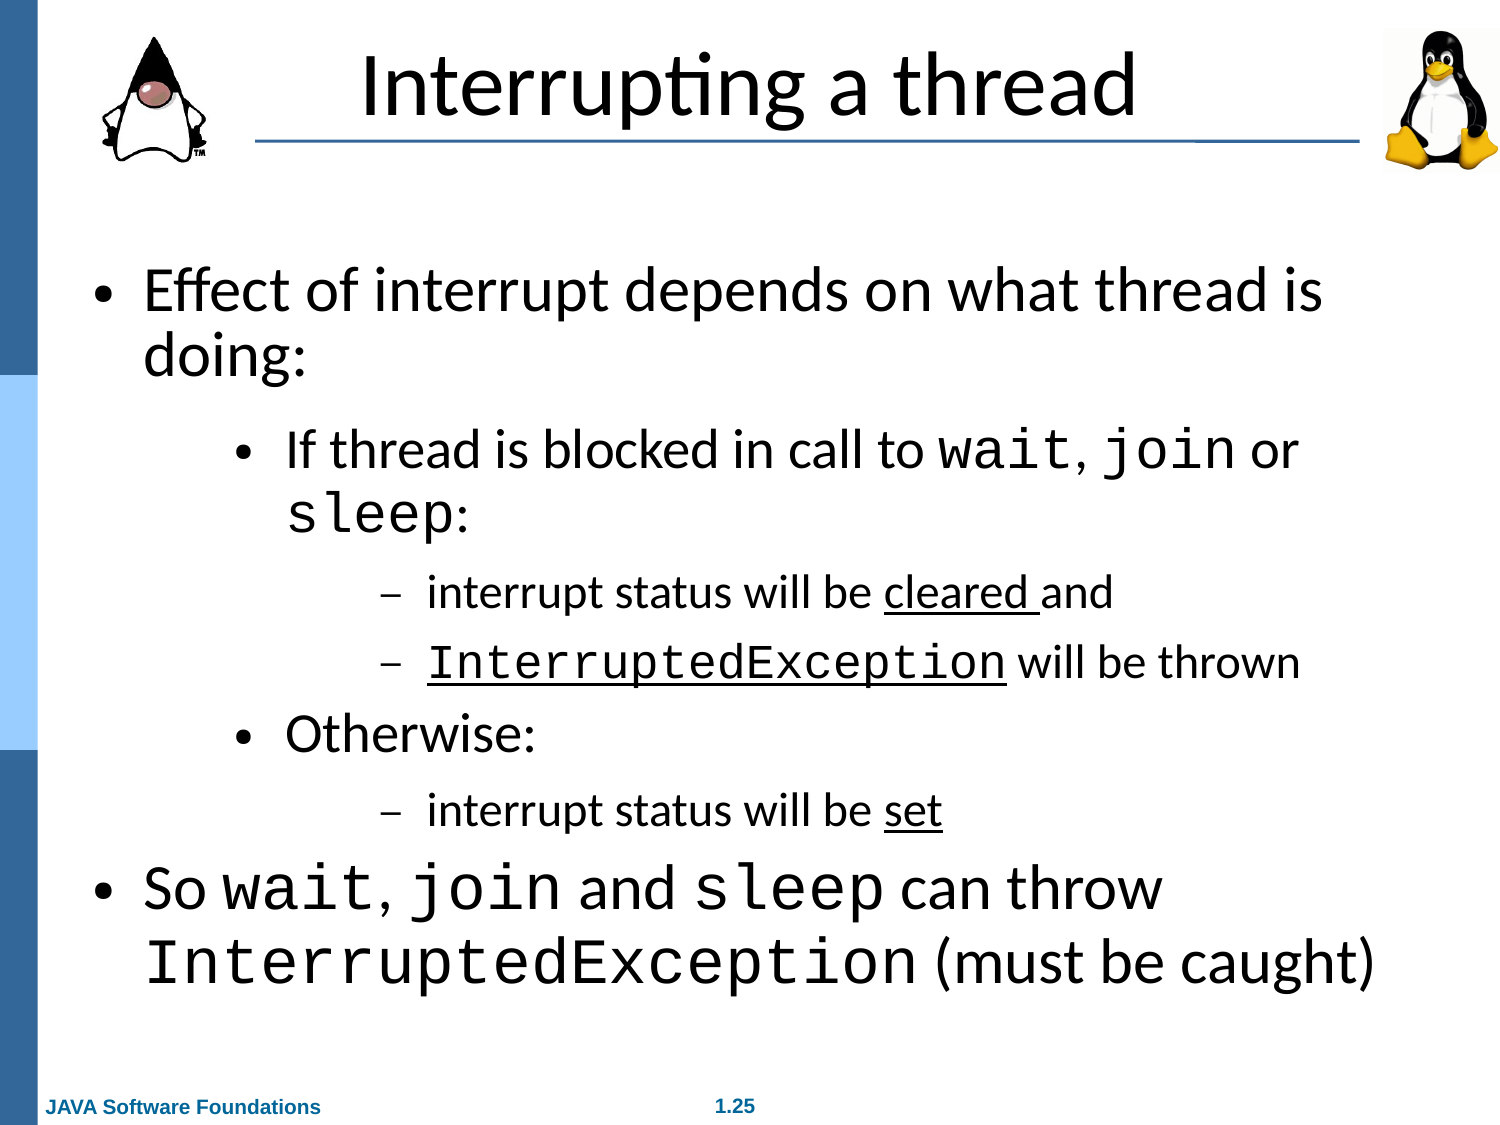

# Interrupting a thread
Effect of interrupt depends on what thread is doing:
If thread is blocked in call to wait, join or sleep:
interrupt status will be cleared and
InterruptedException will be thrown
Otherwise:
interrupt status will be set
So wait, join and sleep can throw InterruptedException (must be caught)